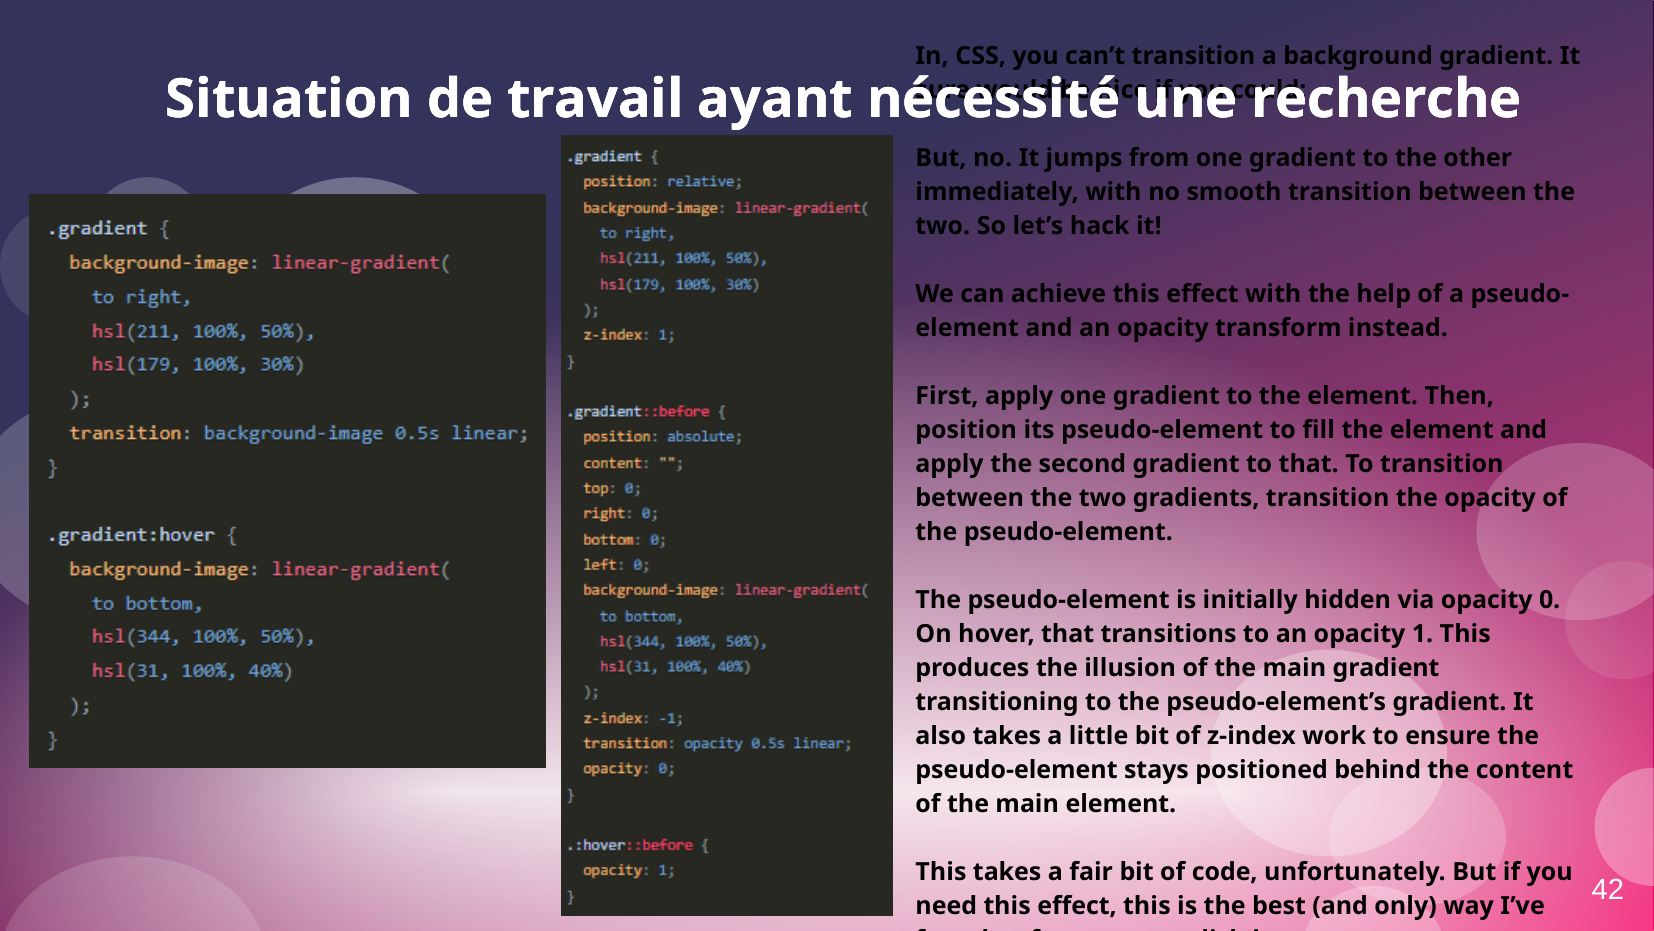

In, CSS, you can’t transition a background gradient. It sure would be nice if you could:
But, no. It jumps from one gradient to the other immediately, with no smooth transition between the two. So let’s hack it!
We can achieve this effect with the help of a pseudo-element and an opacity transform instead.
First, apply one gradient to the element. Then, position its pseudo-element to fill the element and apply the second gradient to that. To transition between the two gradients, transition the opacity of the pseudo-element.
The pseudo-element is initially hidden via opacity 0. On hover, that transitions to an opacity 1. This produces the illusion of the main gradient transitioning to the pseudo-element’s gradient. It also takes a little bit of z-index work to ensure the pseudo-element stays positioned behind the content of the main element.
This takes a fair bit of code, unfortunately. But if you need this effect, this is the best (and only) way I’ve found so far to accomplish it.
# Situation de travail ayant nécessité une recherche
Situation de travail ayant nécessité une recherche
Situation de travail ayant nécessité une recherche